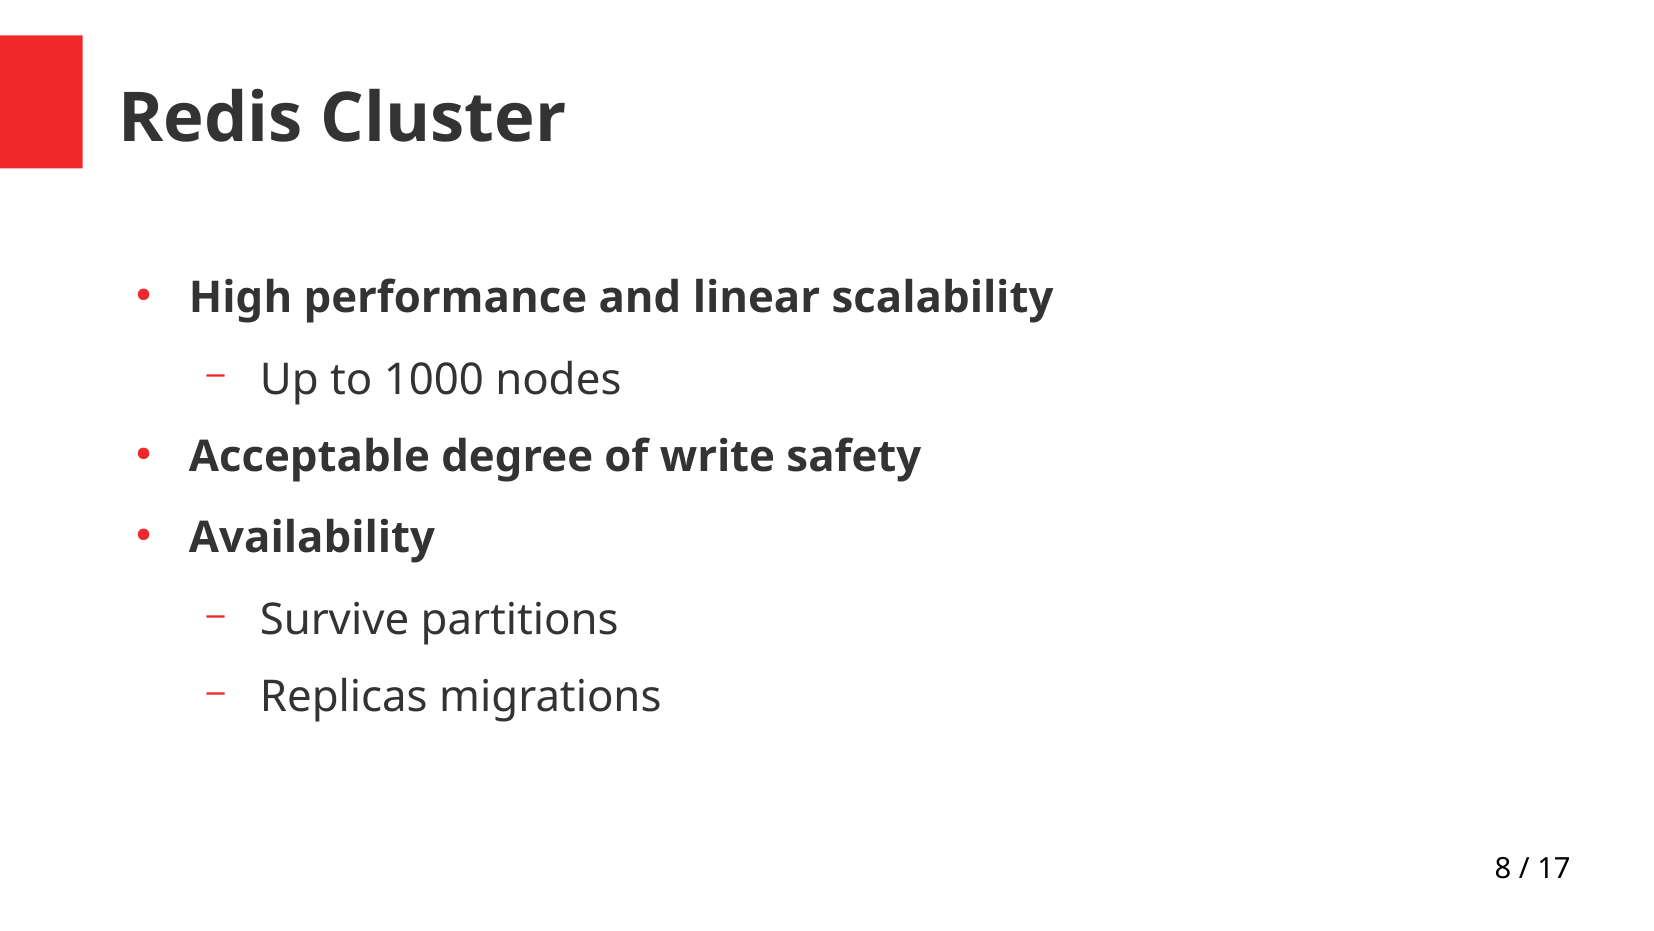

# Redis Cluster
High performance and linear scalability
Up to 1000 nodes
Acceptable degree of write safety
Availability
Survive partitions
Replicas migrations
8